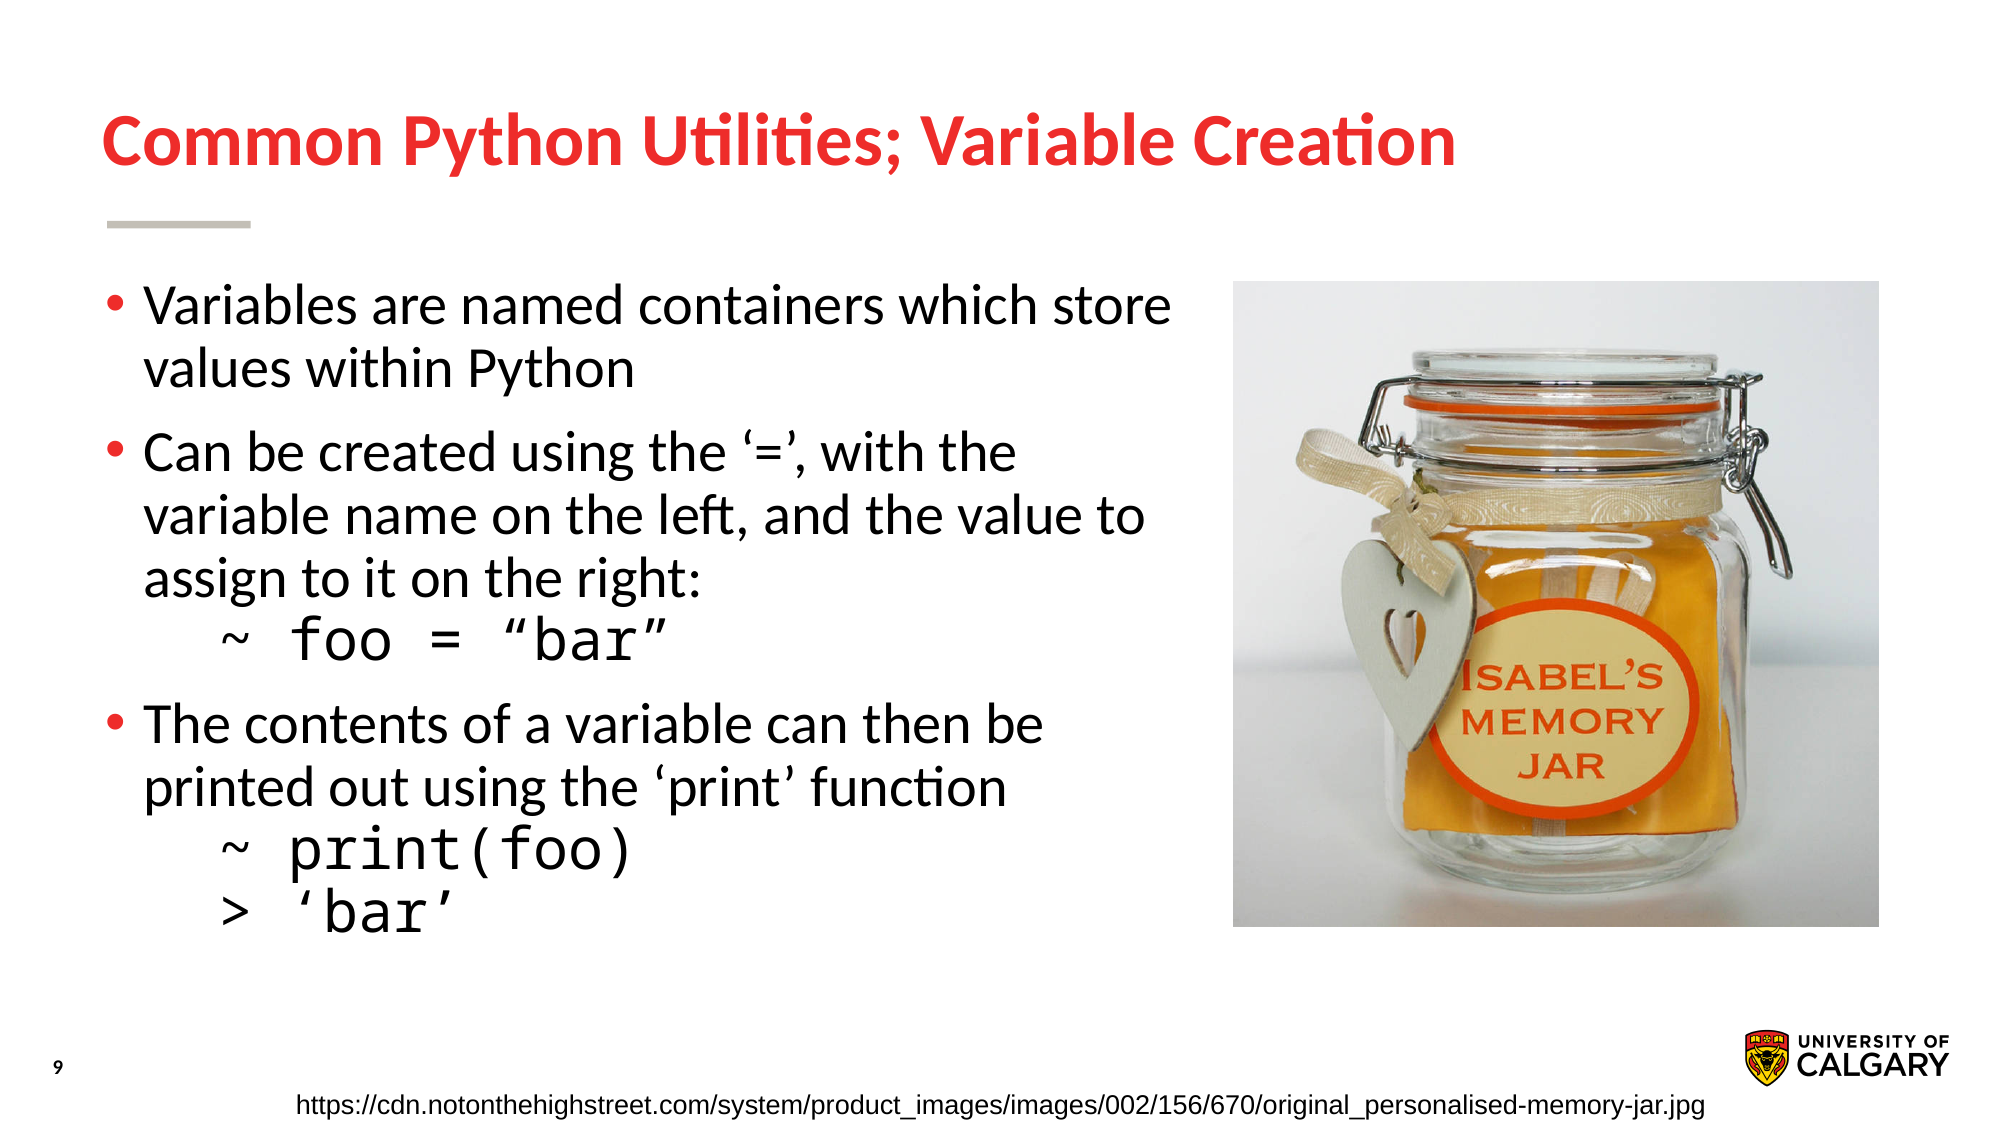

# Common Python Utilities; Variable Creation
Variables are named containers which store values within Python
Can be created using the ‘=’, with the variable name on the left, and the value to assign to it on the right:
	~ foo = “bar”
The contents of a variable can then be printed out using the ‘print’ function
	~ print(foo)
	> ‘bar’
https://cdn.notonthehighstreet.com/system/product_images/images/002/156/670/original_personalised-memory-jar.jpg